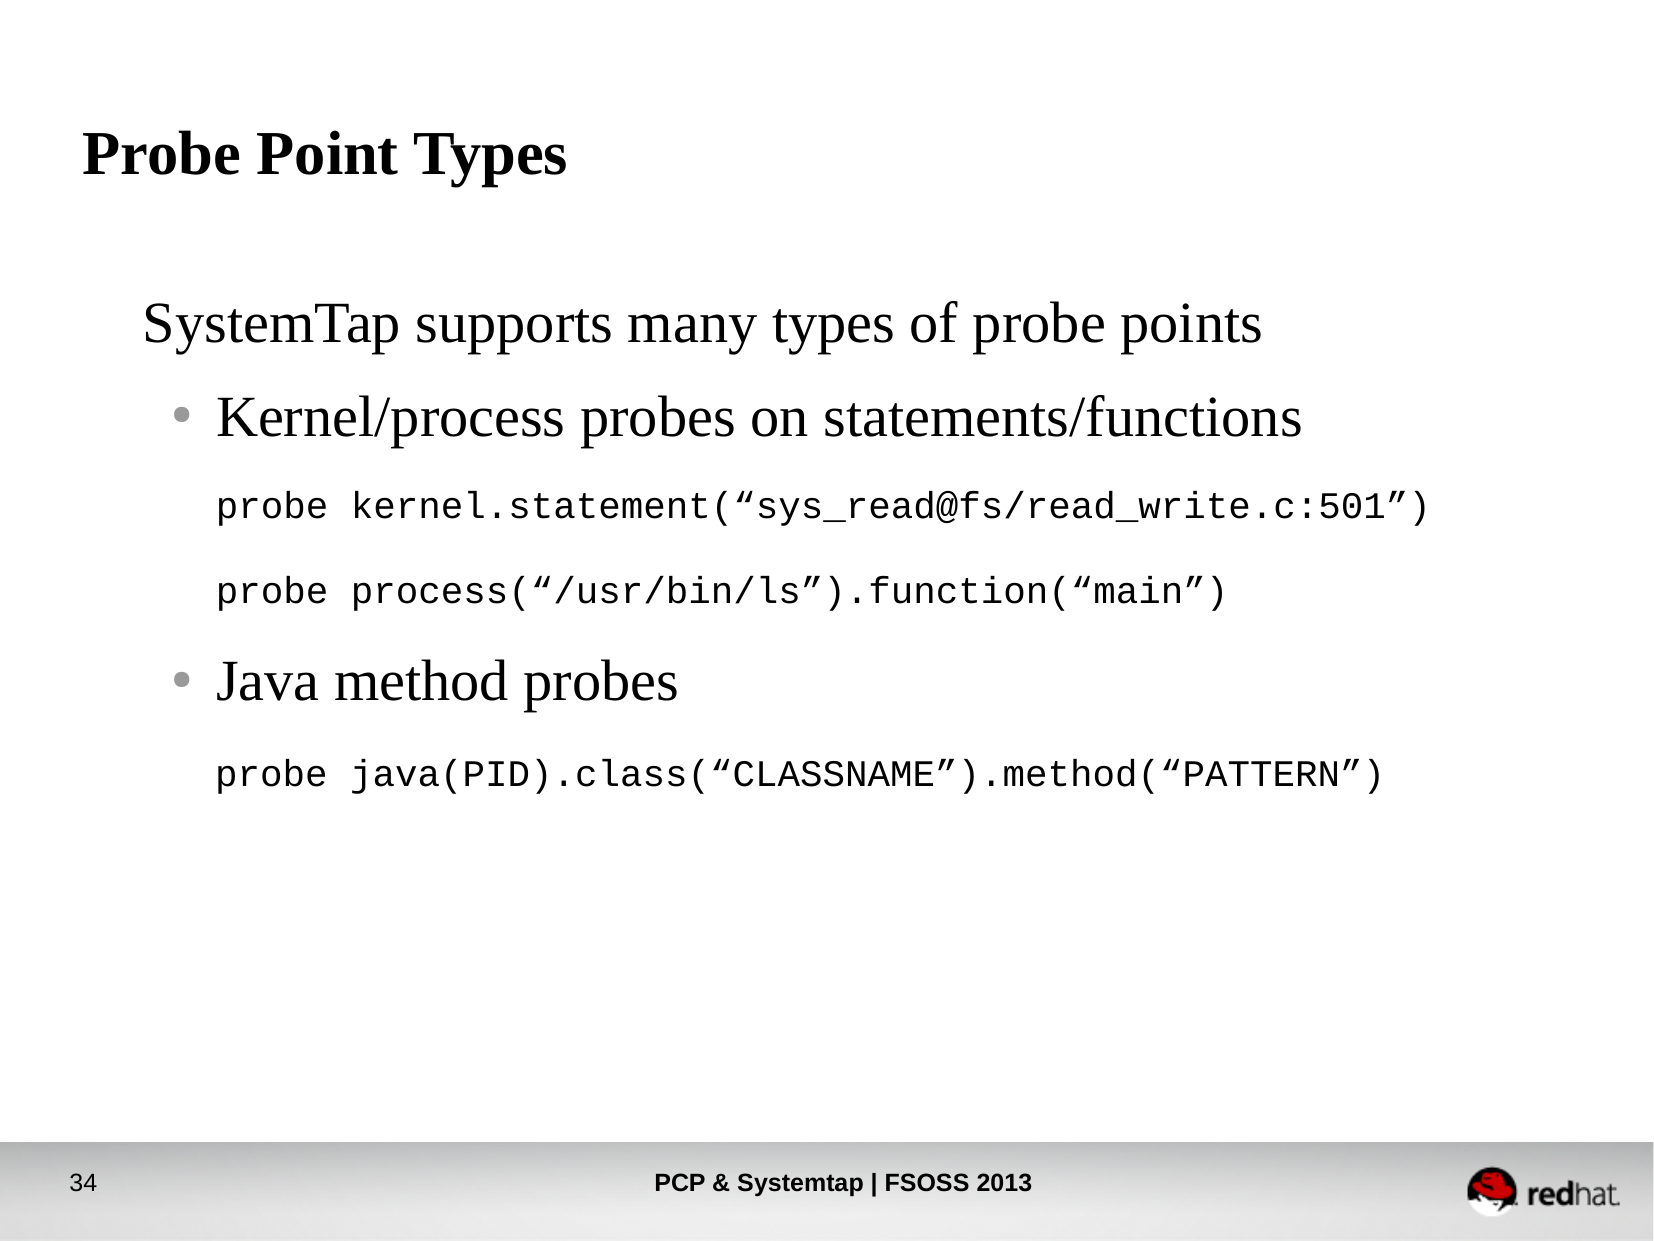

# Probe Point Types
SystemTap supports many types of probe points
Kernel/process probes on statements/functions
Java method probes
probe kernel.statement(“sys_read@fs/read_write.c:501”)
probe process(“/usr/bin/ls”).function(“main”)
probe java(PID).class(“CLASSNAME”).method(“PATTERN”)